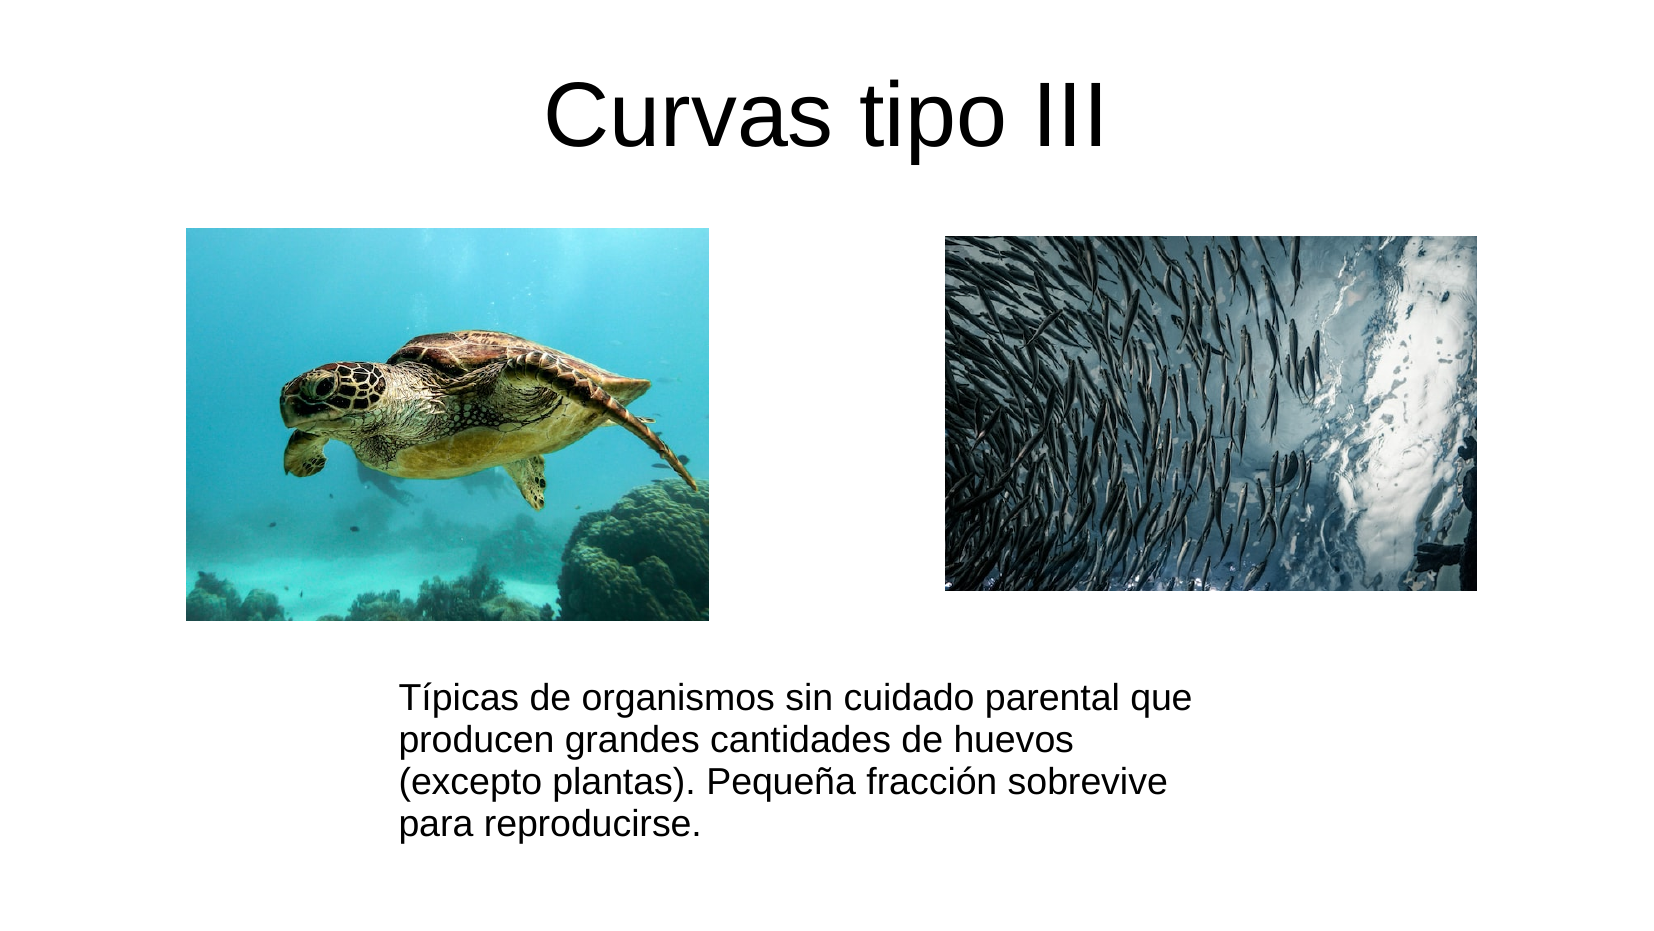

# Curvas tipo III
Típicas de organismos sin cuidado parental que producen grandes cantidades de huevos (excepto plantas). Pequeña fracción sobrevive para reproducirse.